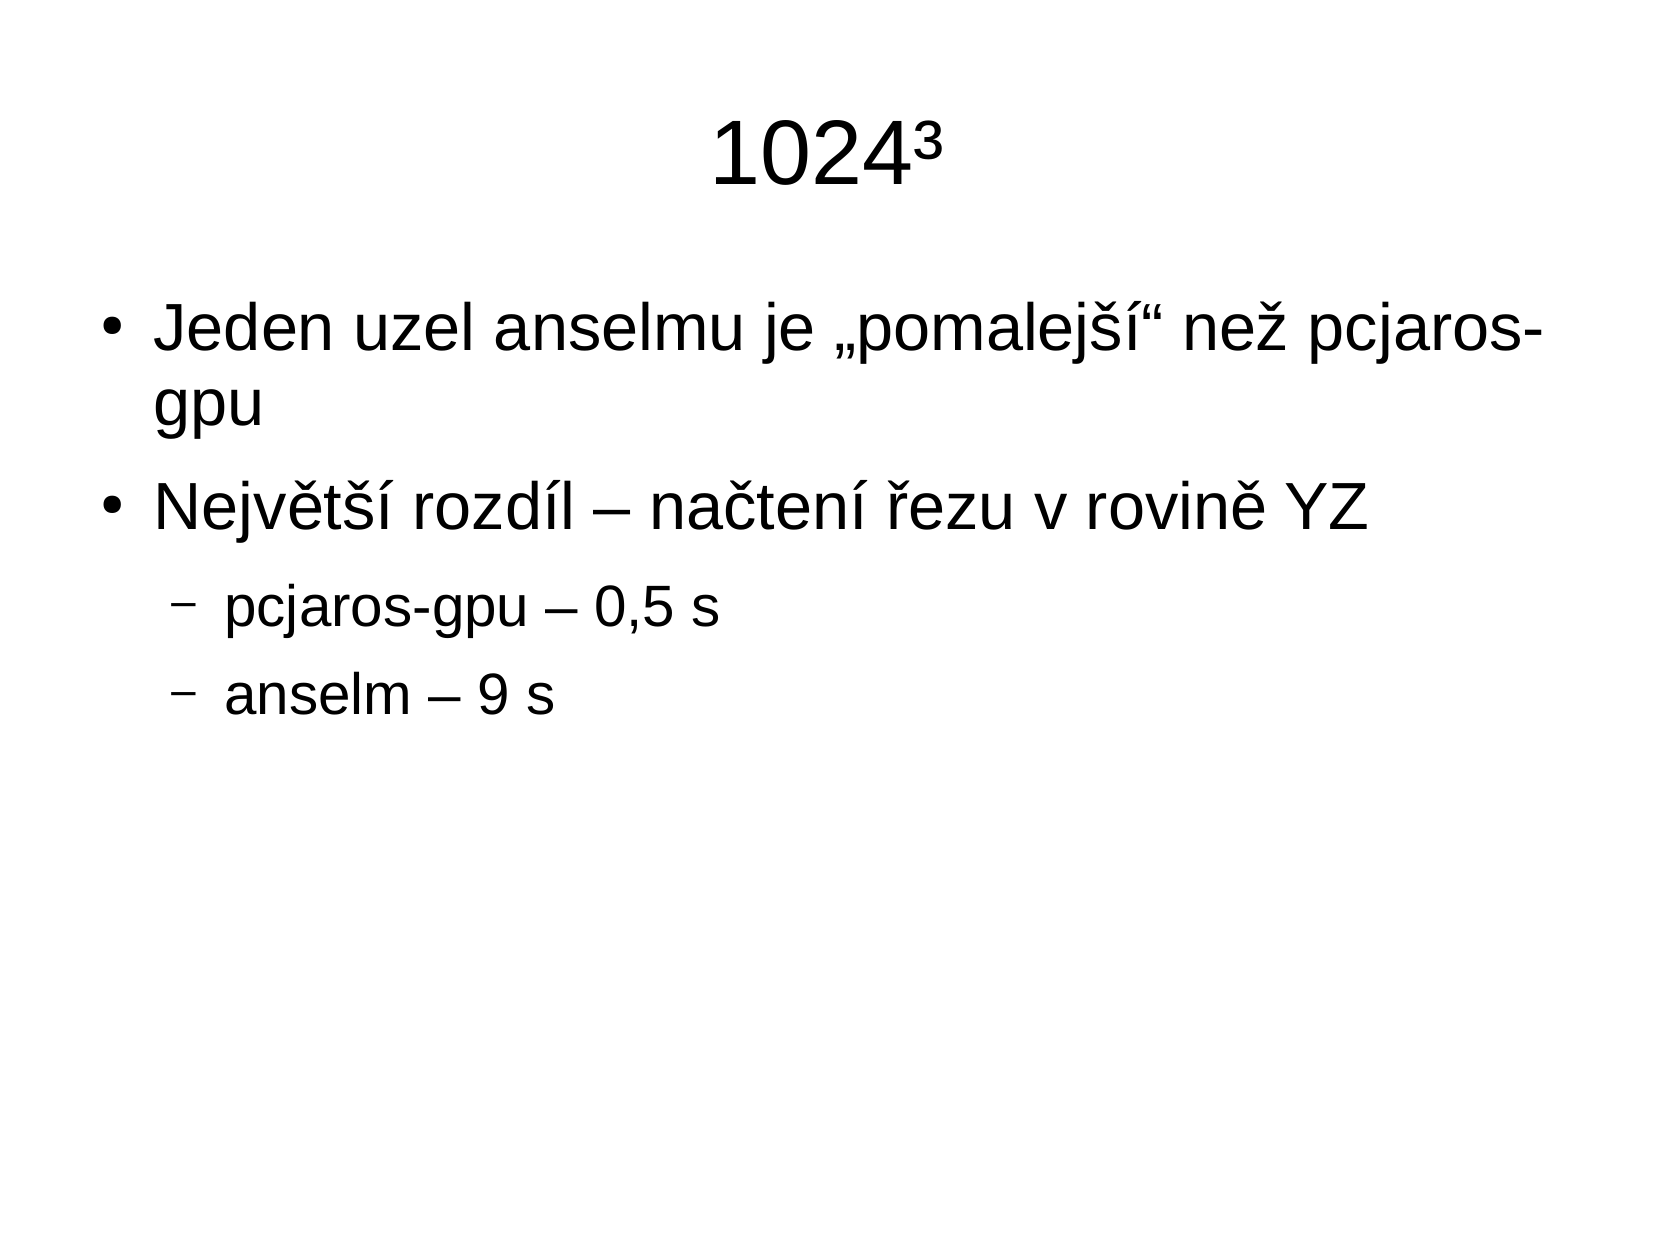

# 1024³
Jeden uzel anselmu je „pomalejší“ než pcjaros-gpu
Největší rozdíl – načtení řezu v rovině YZ
pcjaros-gpu – 0,5 s
anselm – 9 s